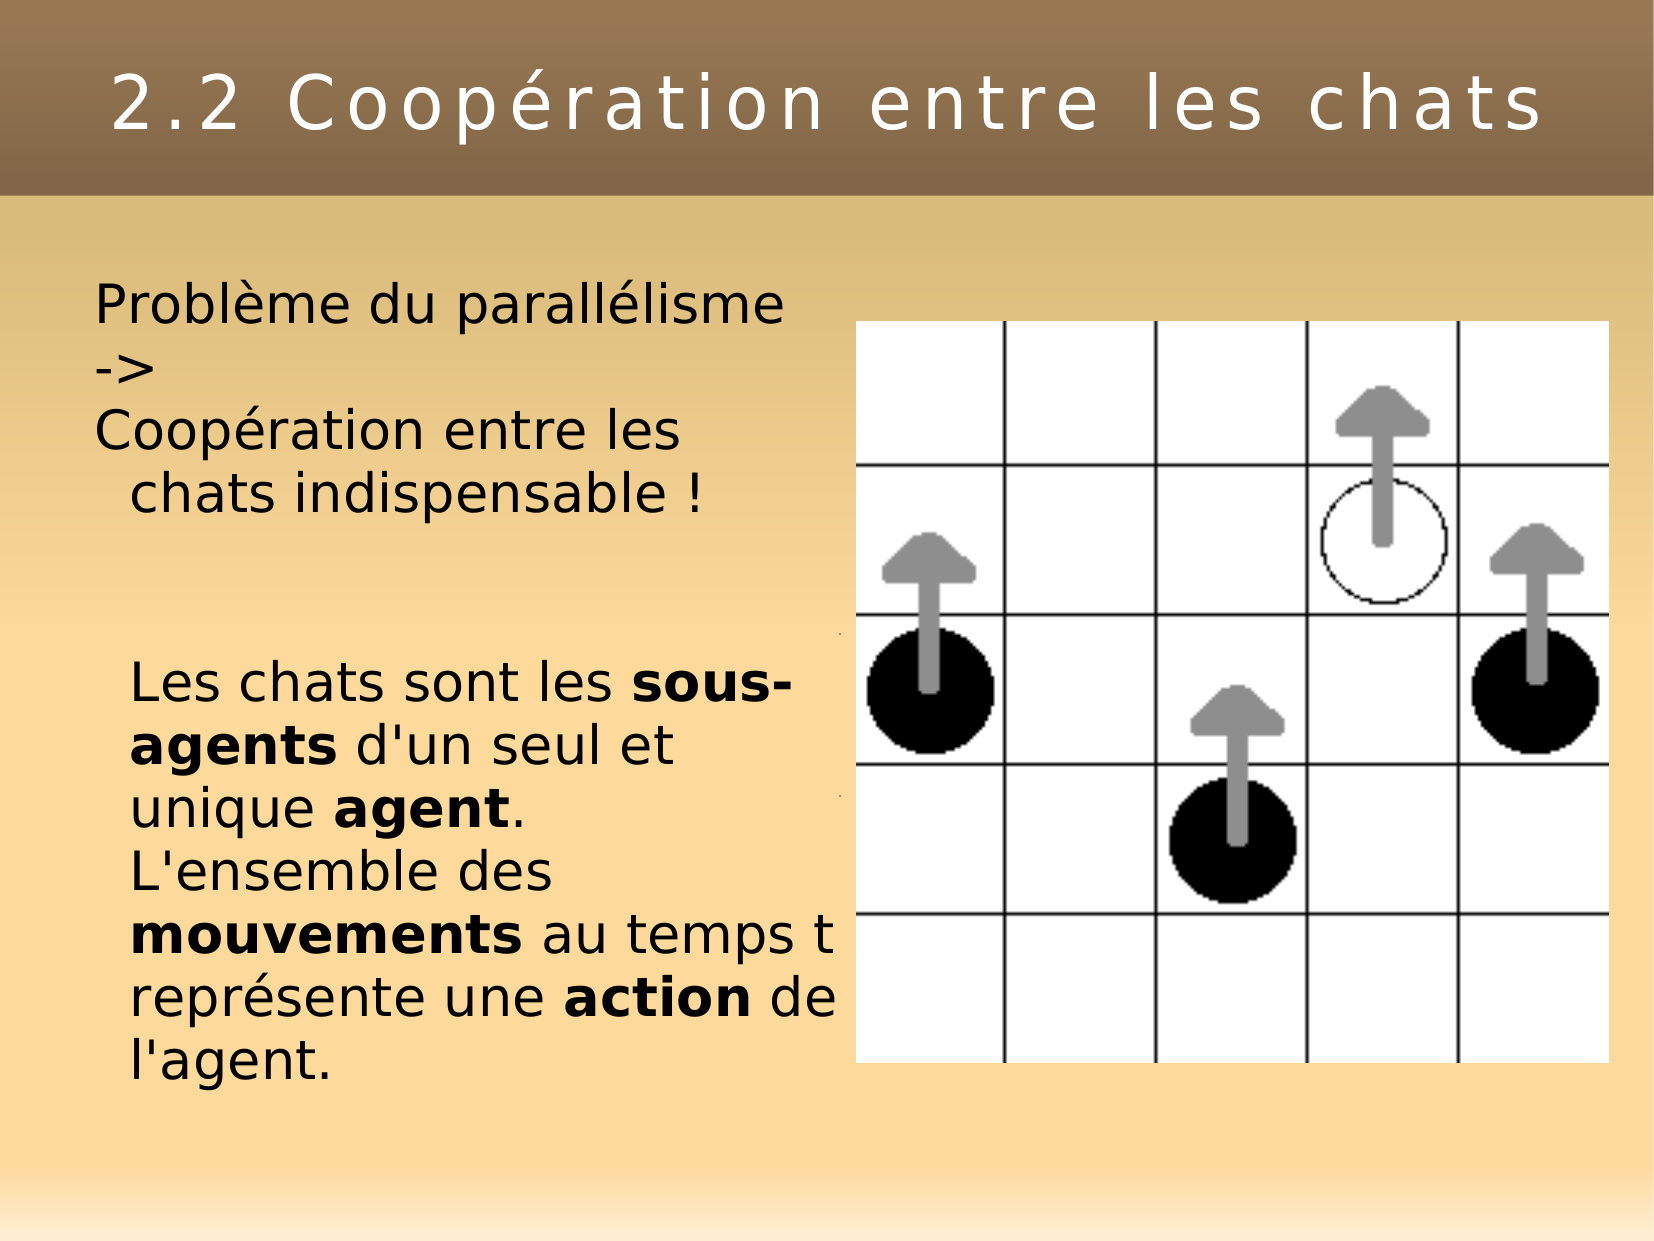

# 2.2 Coopération entre les chats
Problème du parallélisme
->
Coopération entre les chats indispensable !
Les chats sont les sous-agents d'un seul et unique agent.
L'ensemble des mouvements au temps t représente une action de l'agent.